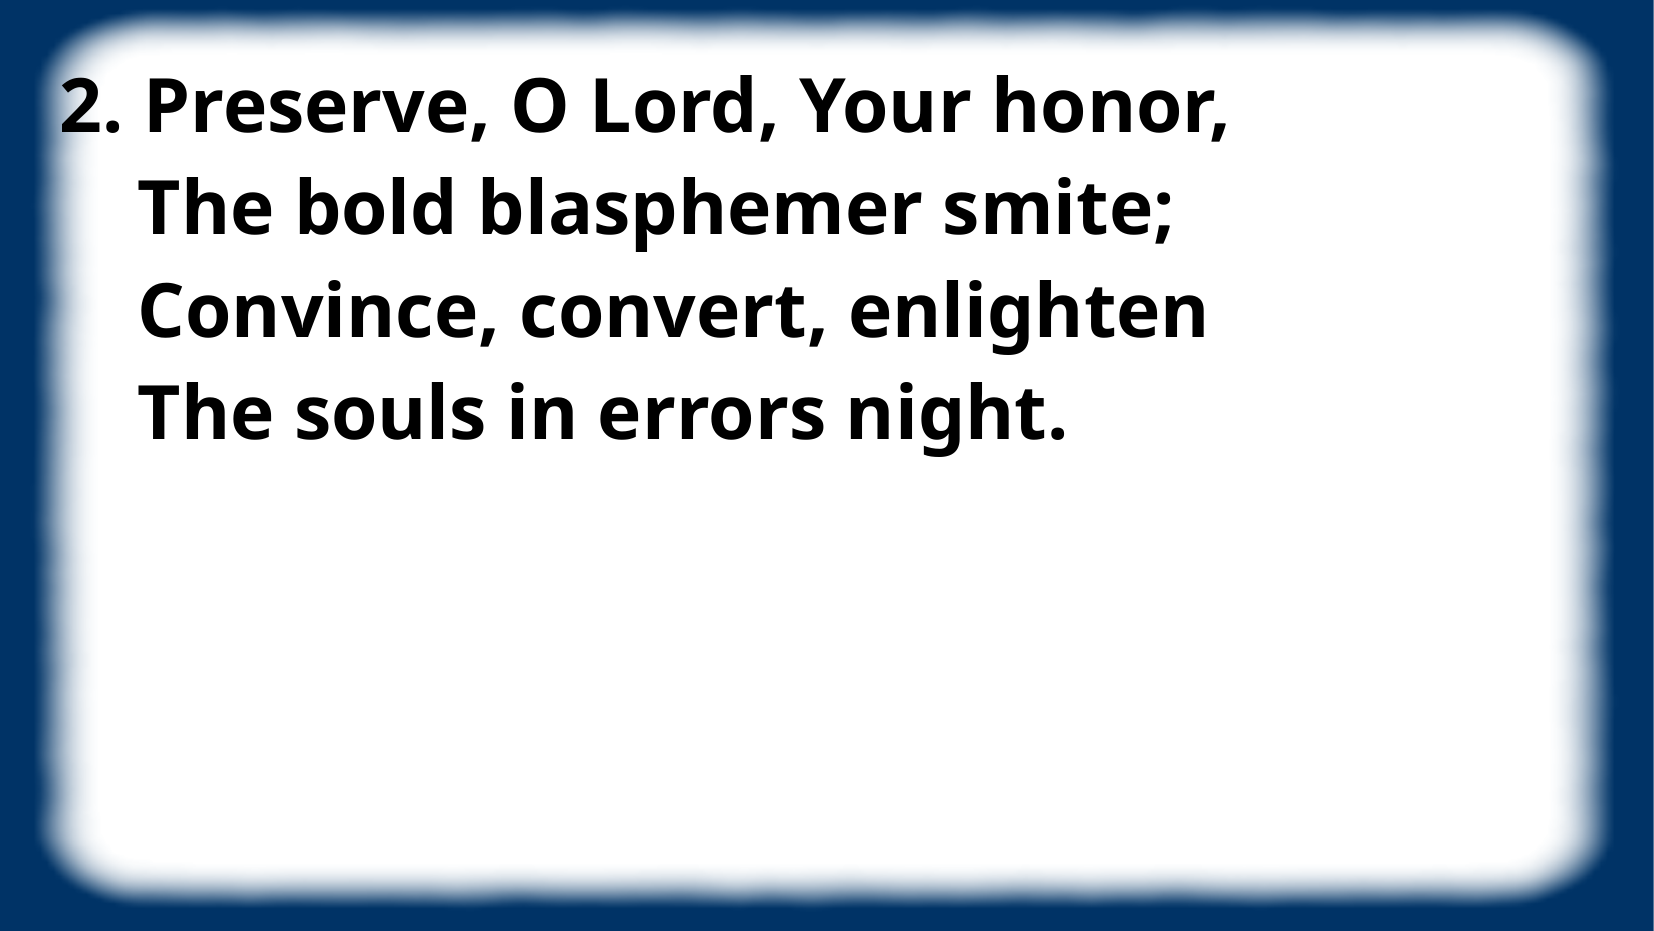

2. Preserve, O Lord, Your honor,
 The bold blasphemer smite;
 Convince, convert, enlighten
 The souls in errors night.